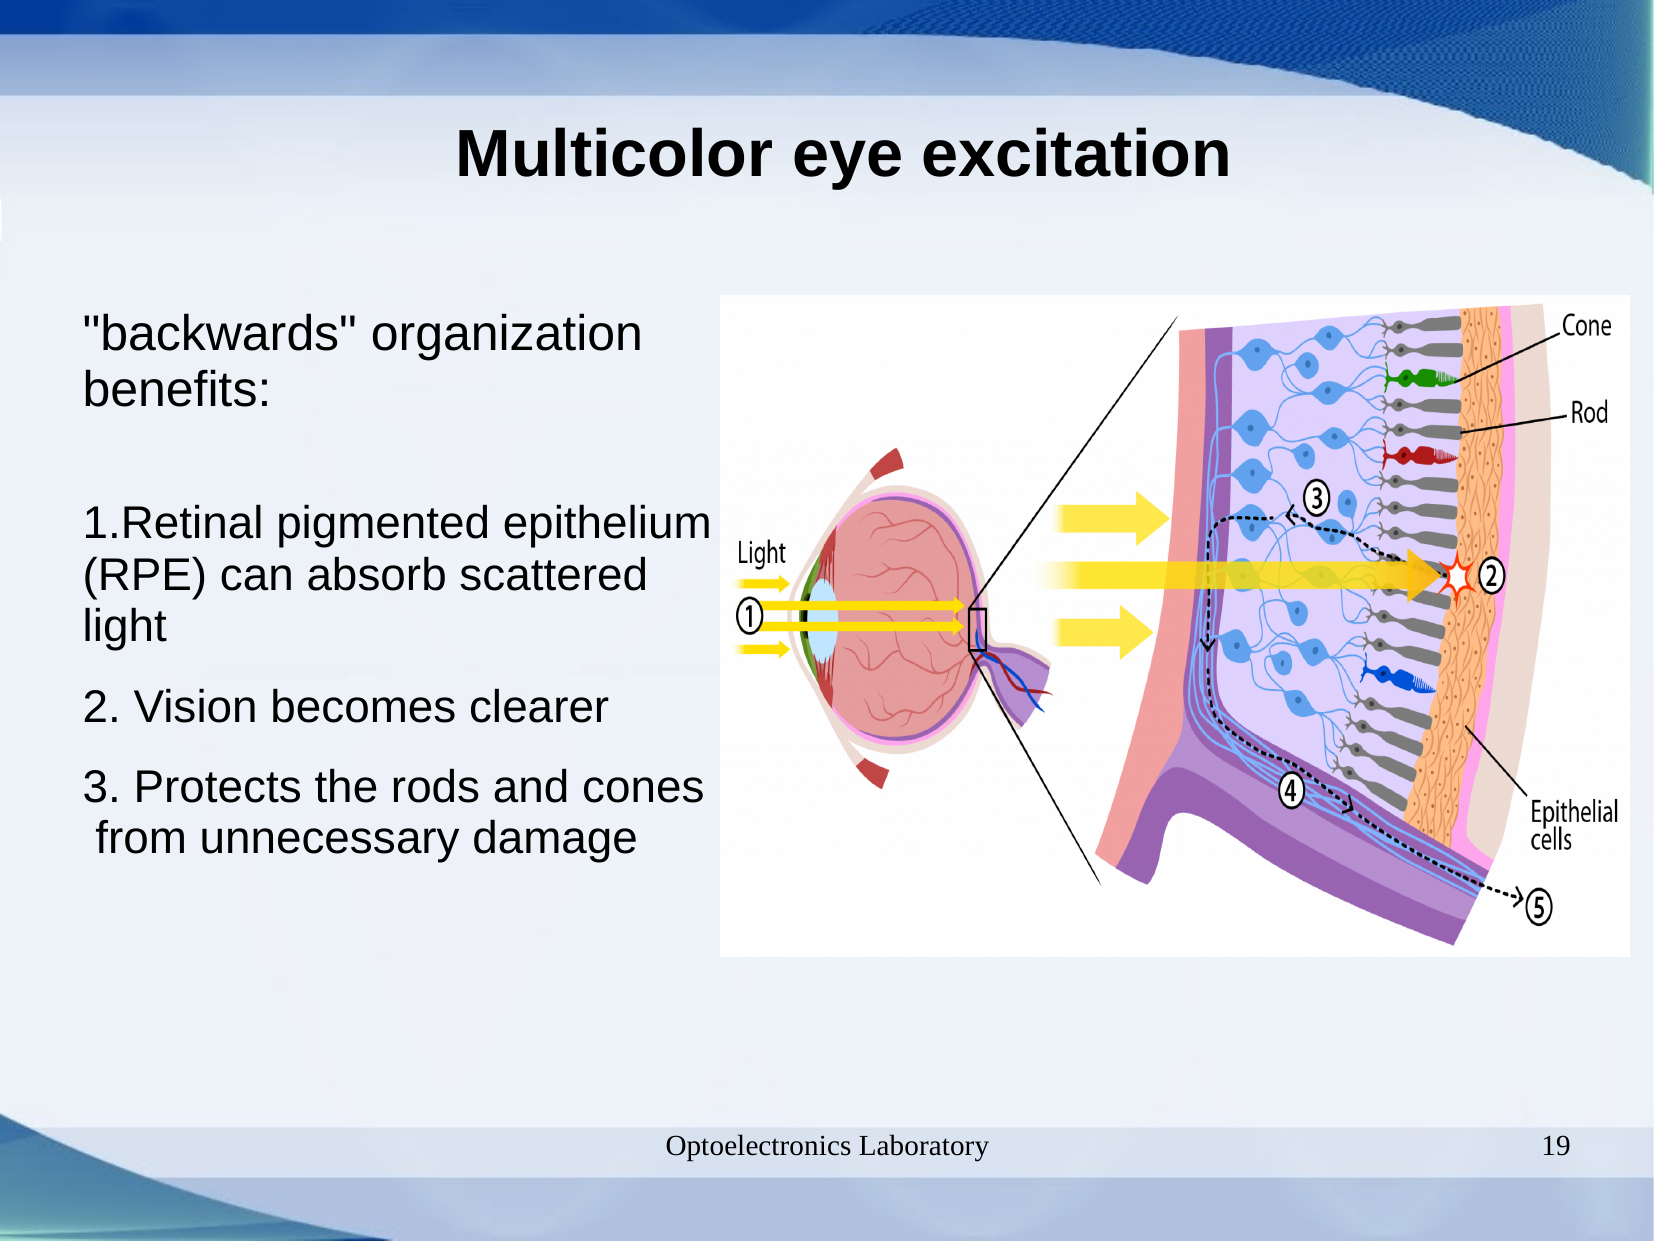

# Multicolor eye excitation
"backwards" organization
benefits:
1.Retinal pigmented epithelium
(RPE) can absorb scattered
light
2. Vision becomes clearer
3. Protects the rods and cones
 from unnecessary damage
Optoelectronics Laboratory
19